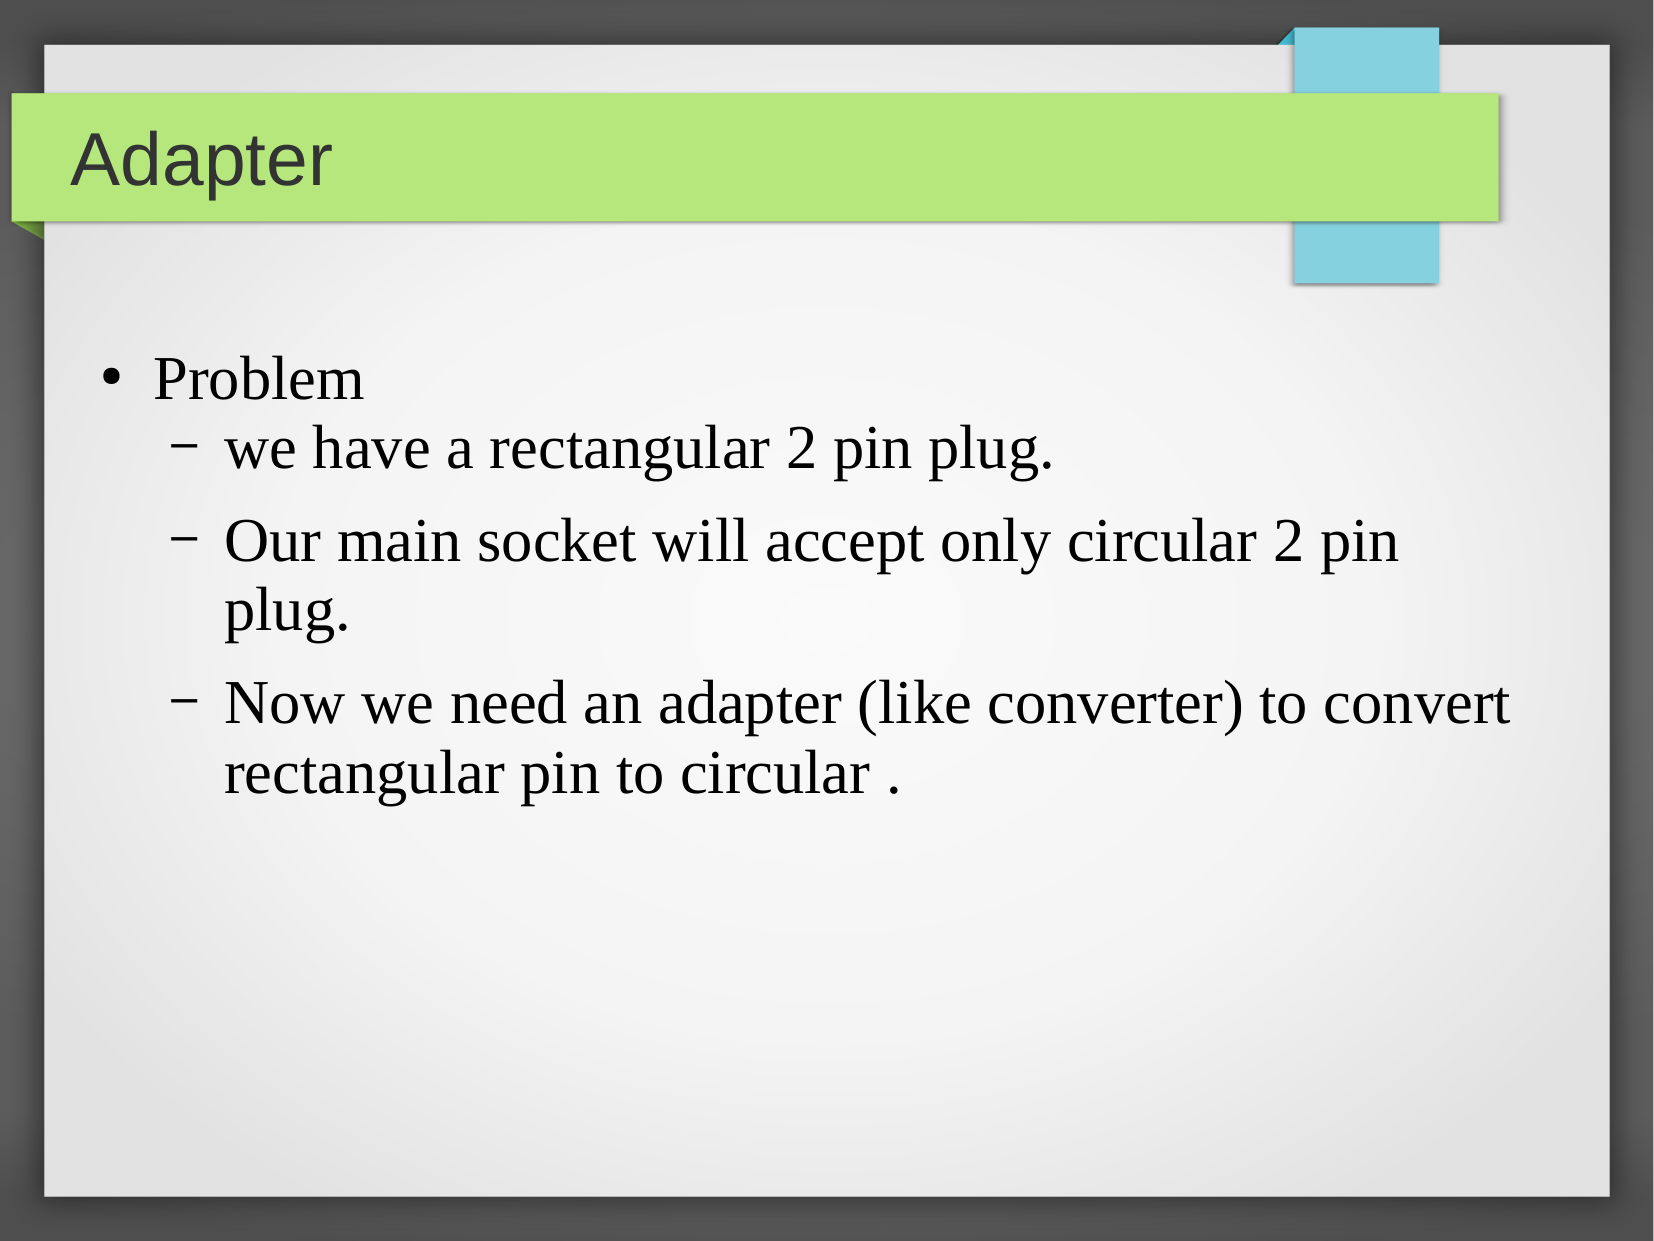

# Adapter
Problem
we have a rectangular 2 pin plug.
Our main socket will accept only circular 2 pin plug.
Now we need an adapter (like converter) to convert rectangular pin to circular .